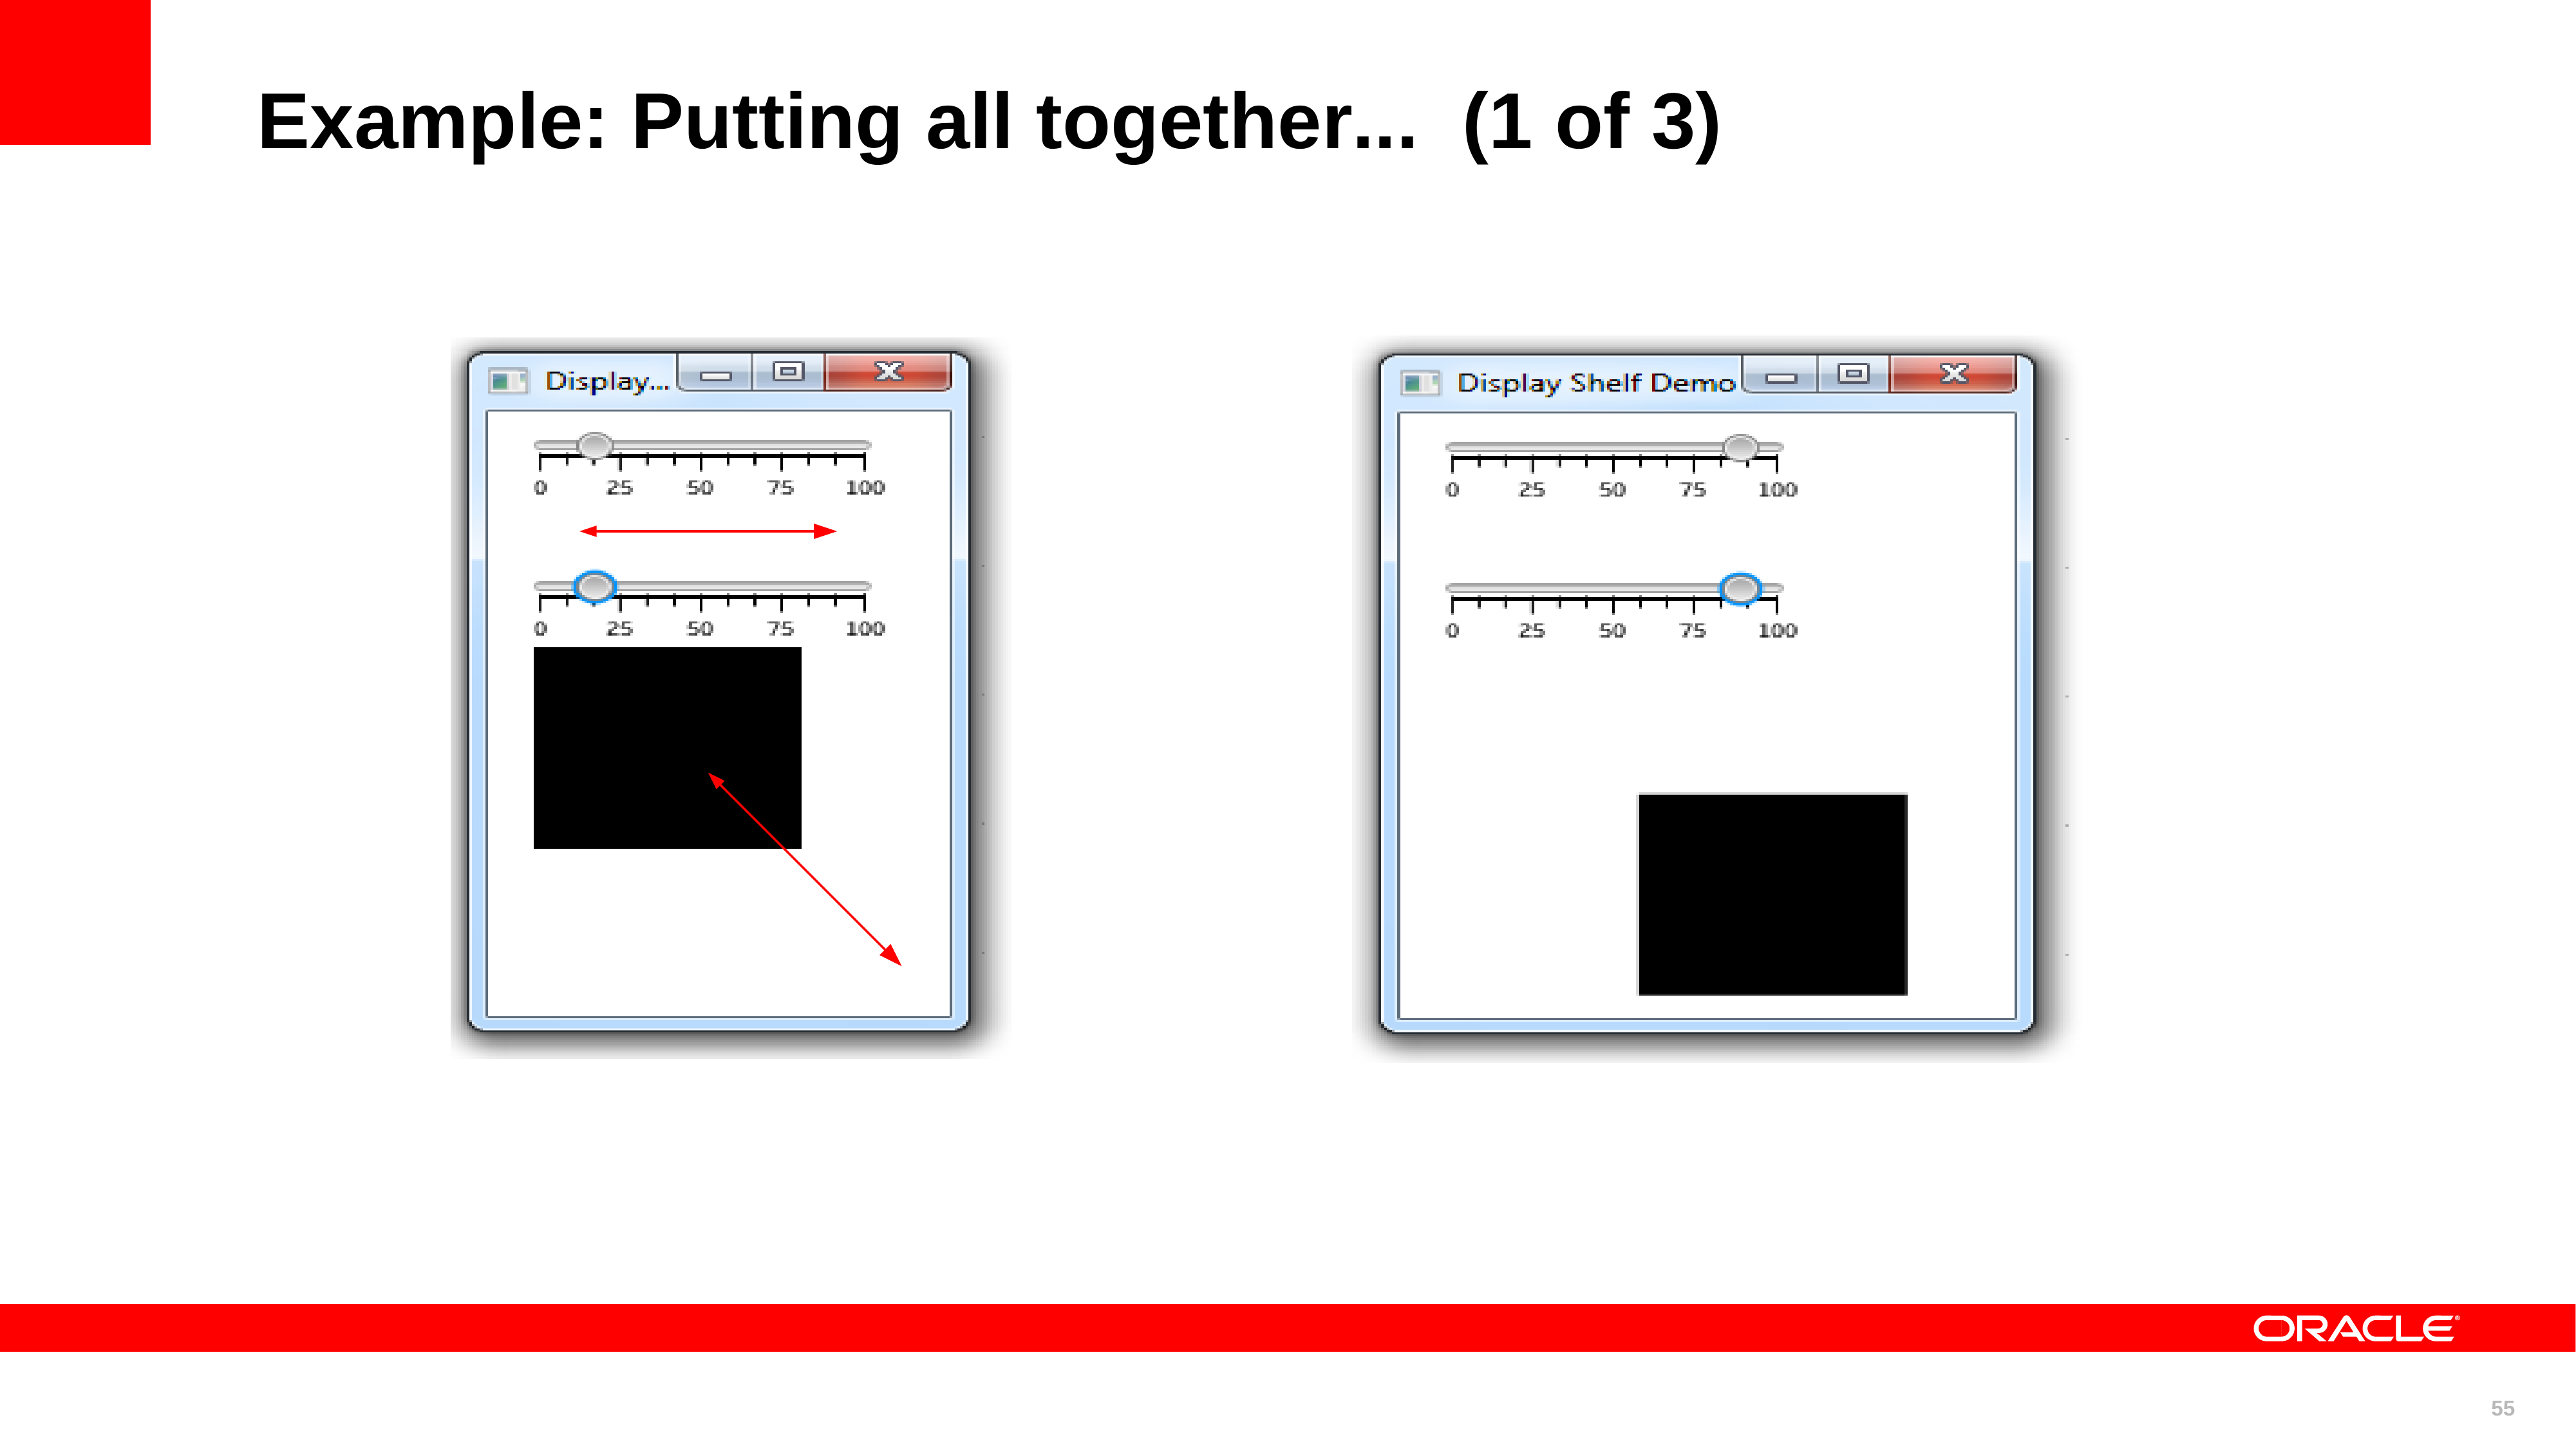

# Example: Putting all together... (1 of 3)